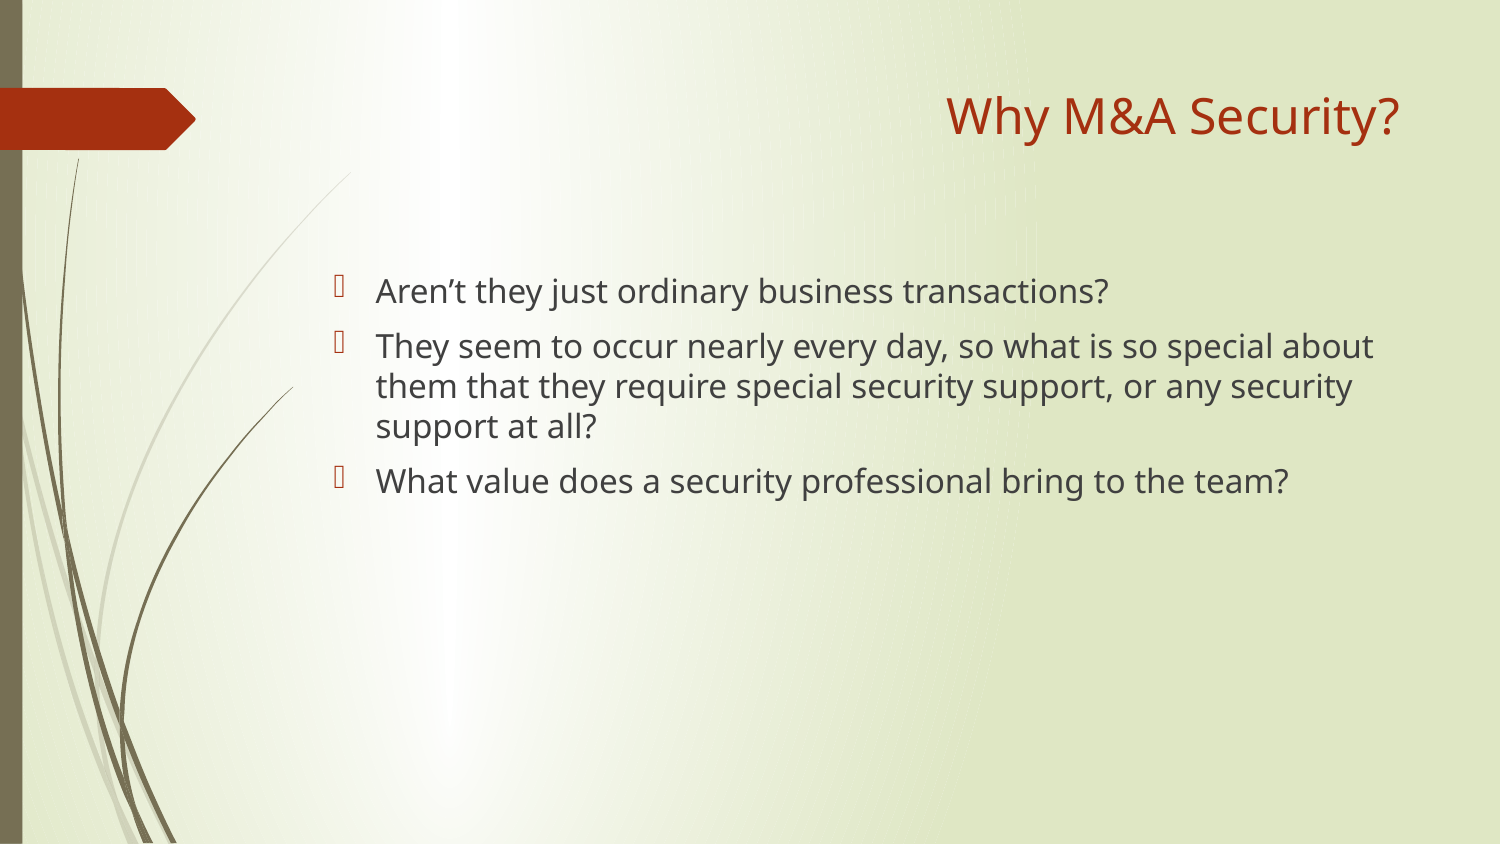

# Why M&A Security?
Aren’t they just ordinary business transactions?
They seem to occur nearly every day, so what is so special about them that they require special security support, or any security support at all?
What value does a security professional bring to the team?